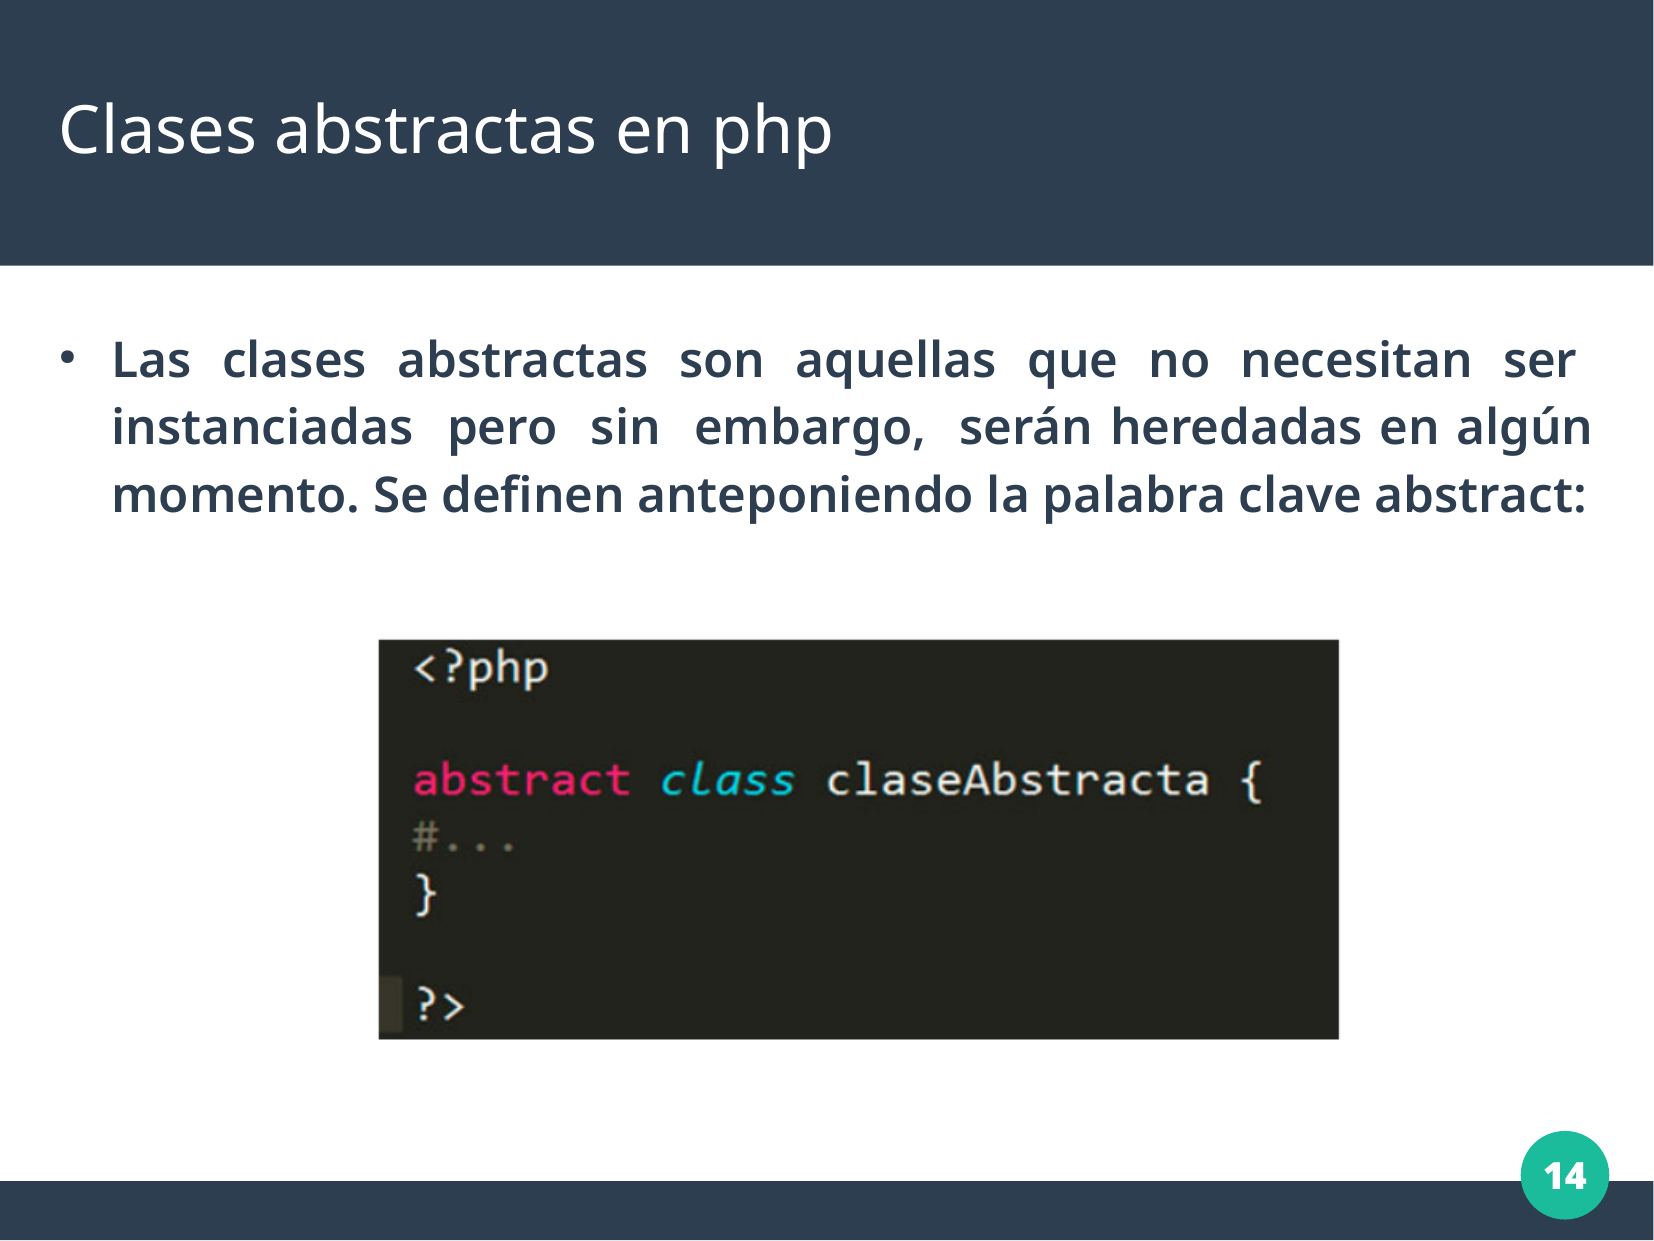

# Clases abstractas en php
Las clases abstractas son aquellas que no necesitan ser instanciadas pero sin embargo, serán heredadas en algún momento. Se definen anteponiendo la palabra clave abstract:
14